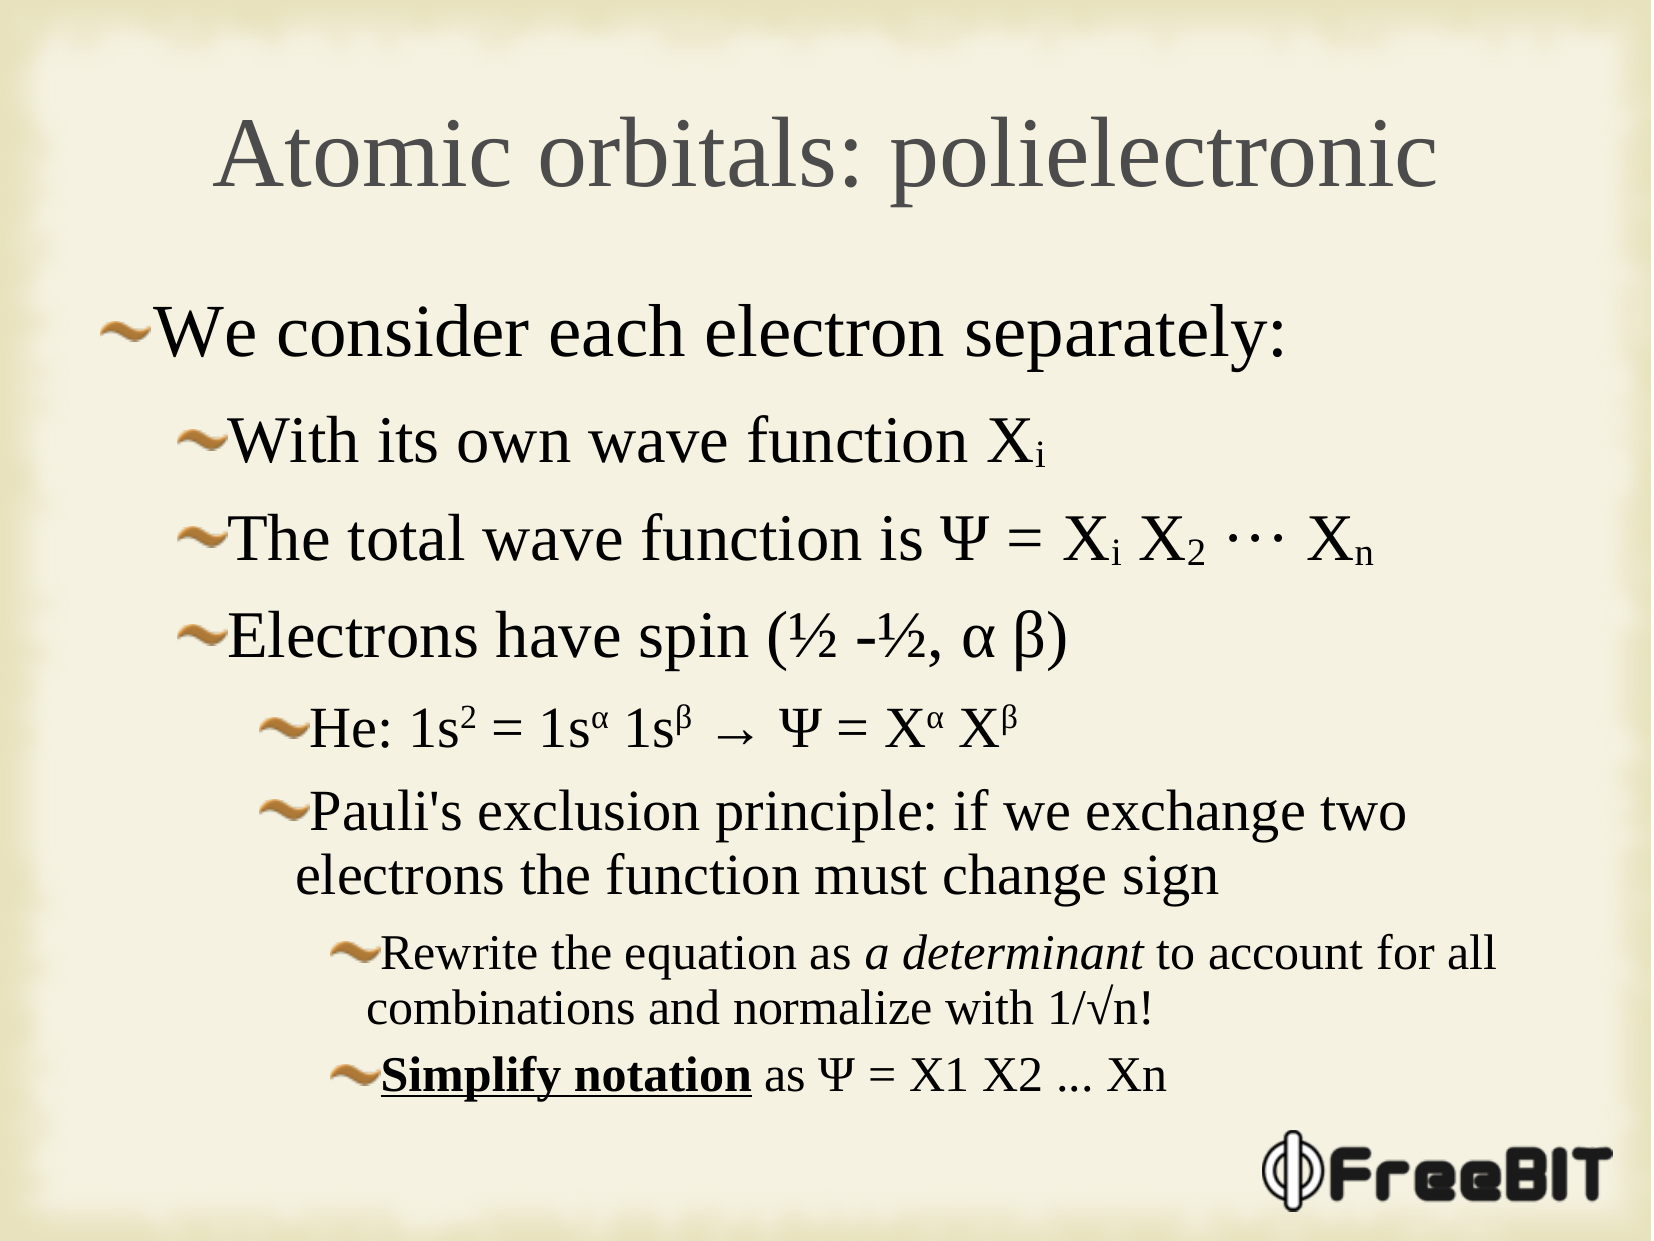

# Atomic orbitals: polielectronic
We consider each electron separately:
With its own wave function Χi
The total wave function is Ψ = Χi Χ2 ··· Χn
Electrons have spin (½ -½, α β)
He: 1s2 = 1sα 1sβ → Ψ = Χα Χβ
Pauli's exclusion principle: if we exchange two electrons the function must change sign
Rewrite the equation as a determinant to account for all combinations and normalize with 1/√n!
Simplify notation as Ψ = Χ1 Χ2 ... Χn